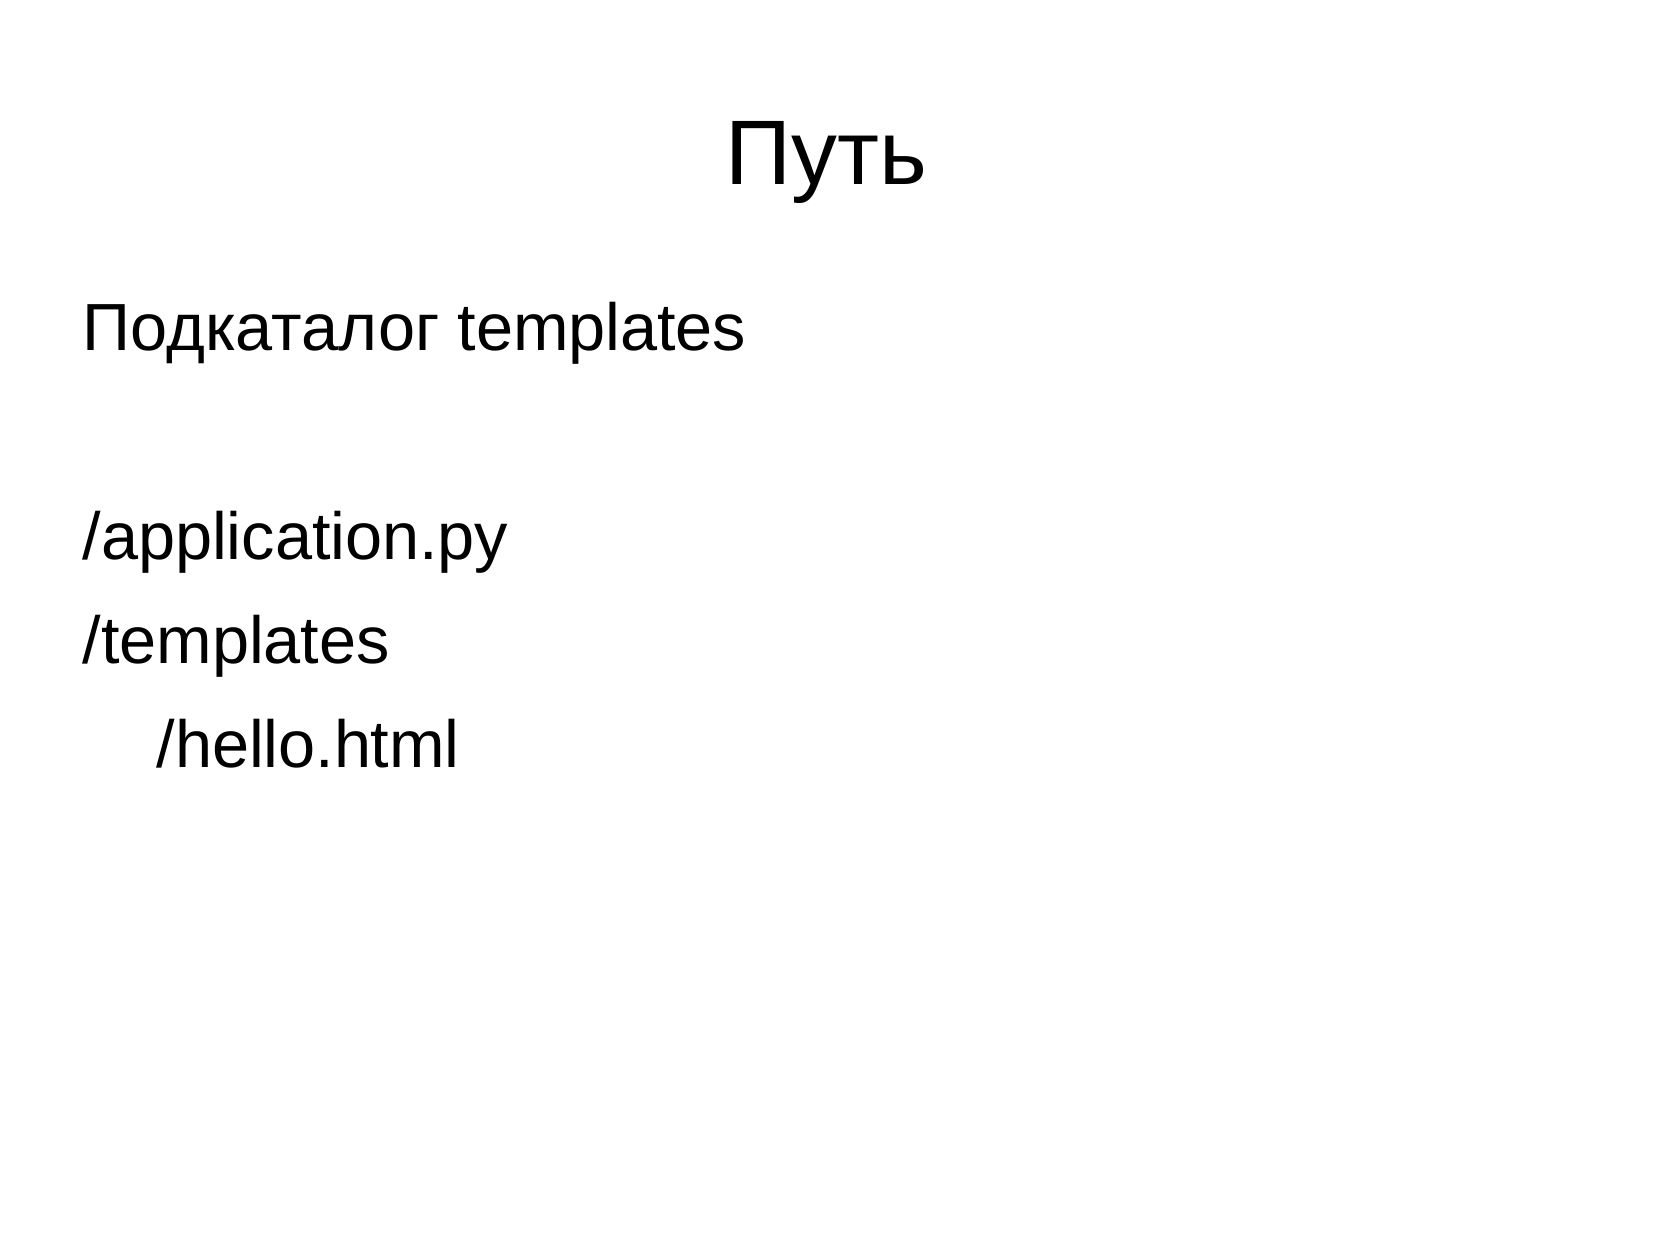

# Путь
Подкаталог templates
/application.py
/templates
 /hello.html